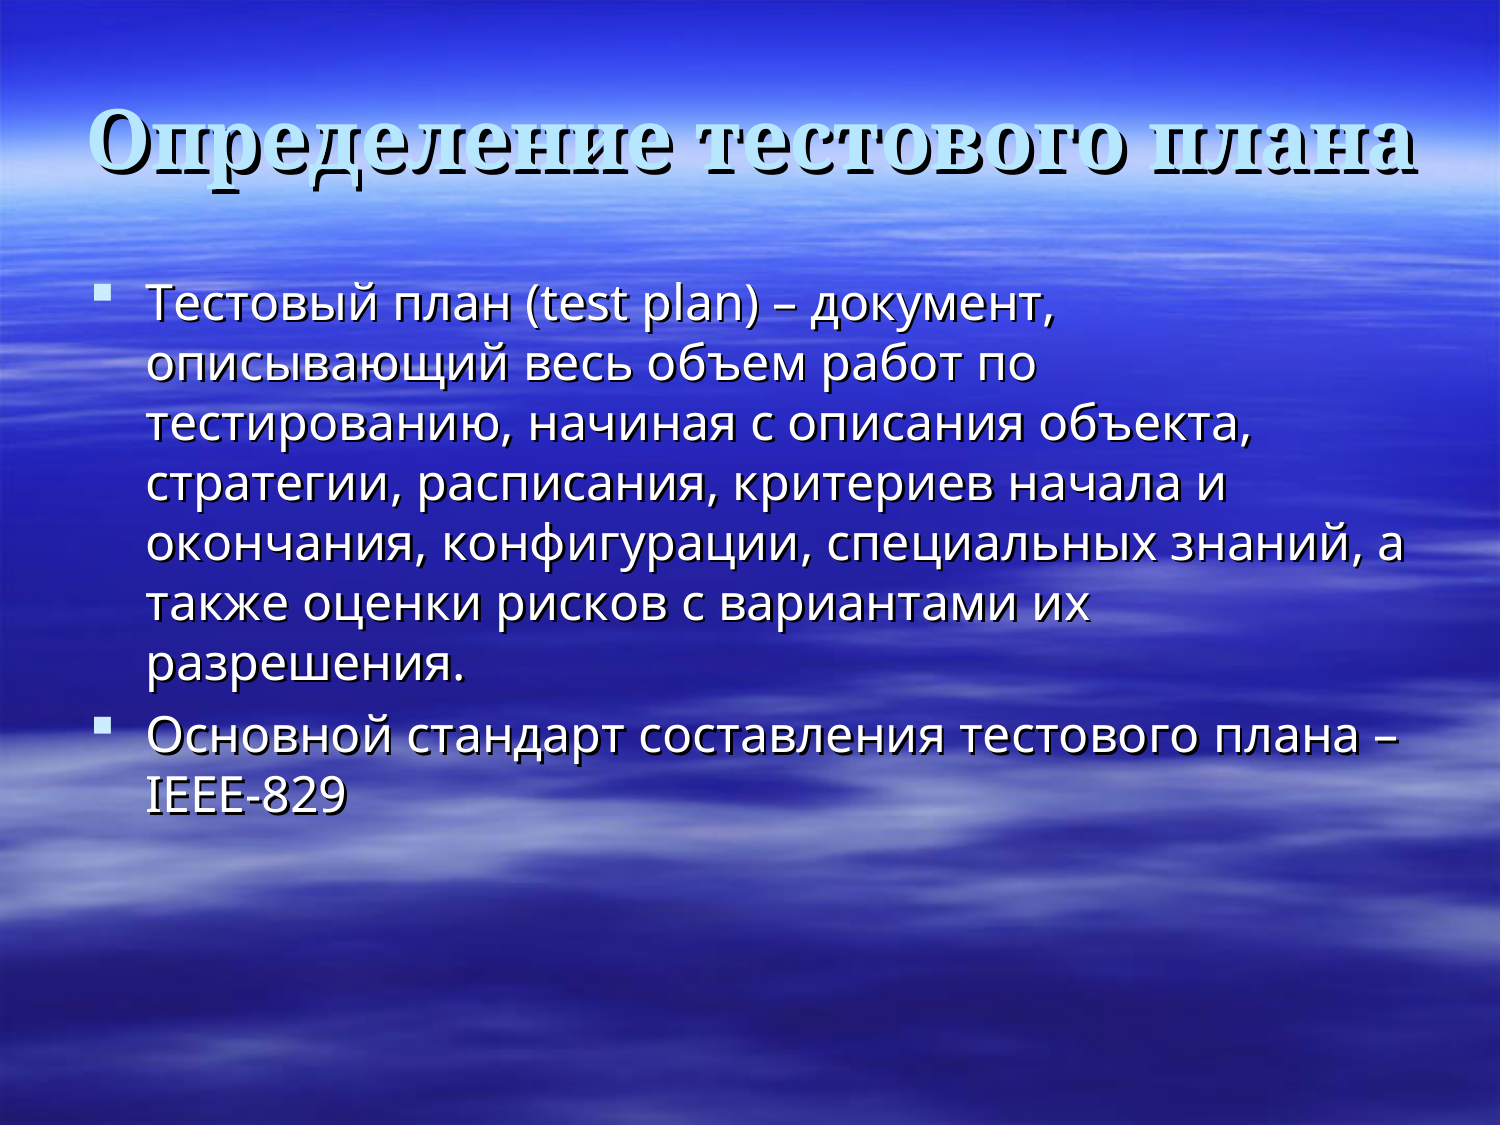

# Определение тестового плана
Тестовый план (test plan) – документ, описывающий весь объем работ по тестированию, начиная с описания объекта, стратегии, расписания, критериев начала и окончания, конфигурации, специальных знаний, а также оценки рисков с вариантами их разрешения.
Основной стандарт составления тестового плана – IEEE-829